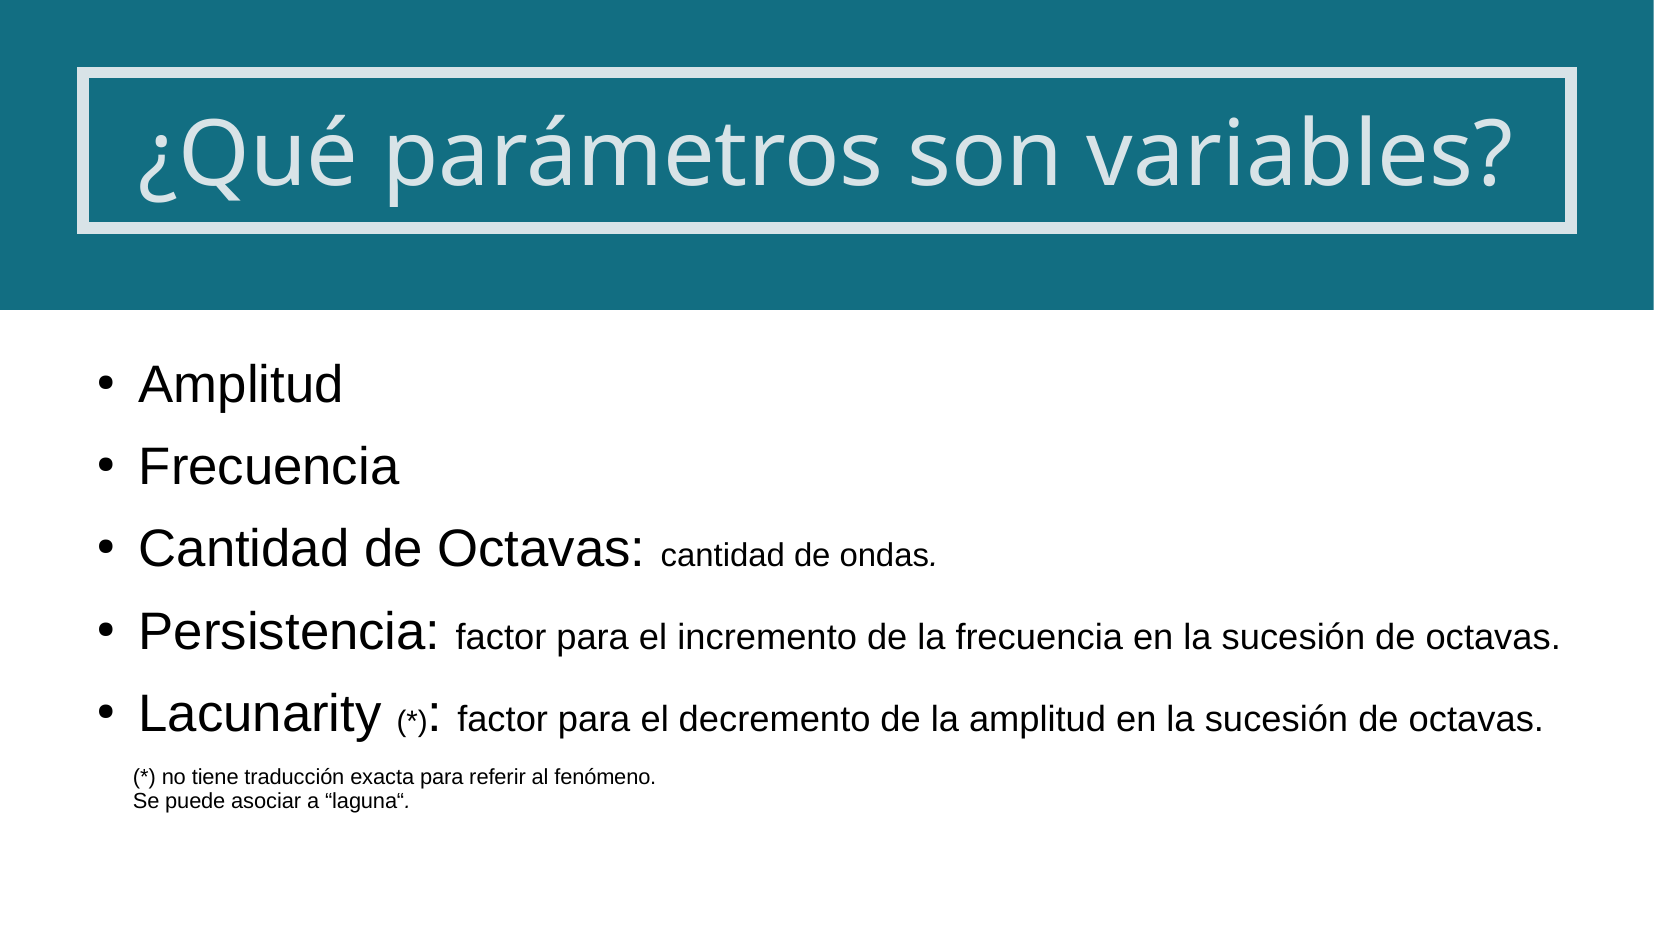

# ¿Qué parámetros son variables?
Amplitud
Frecuencia
Cantidad de Octavas: cantidad de ondas.
Persistencia: factor para el incremento de la frecuencia en la sucesión de octavas.
Lacunarity (*): factor para el decremento de la amplitud en la sucesión de octavas.
(*) no tiene traducción exacta para referir al fenómeno. Se puede asociar a “laguna“.